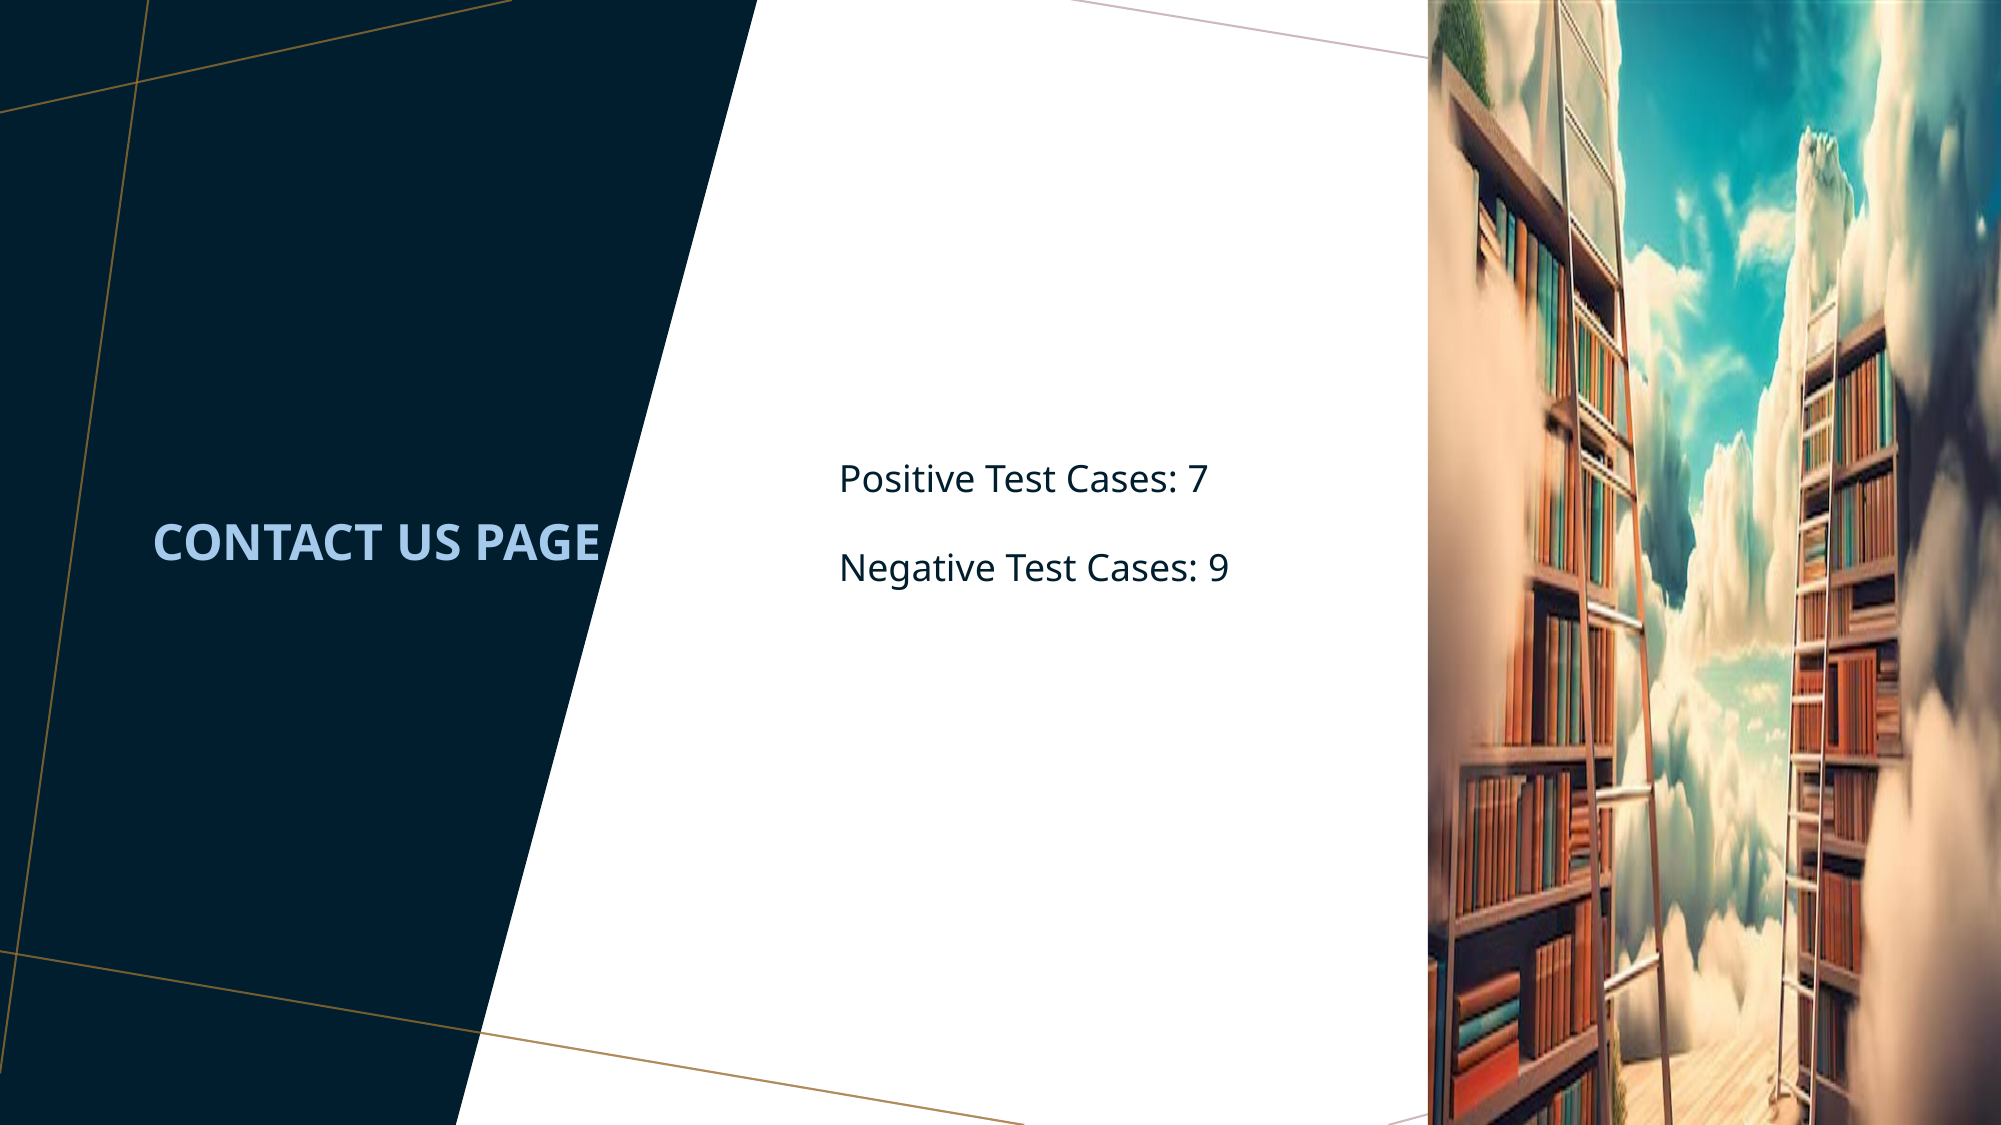

# Contact us Page
Positive Test Cases: 7
Negative Test Cases: 9